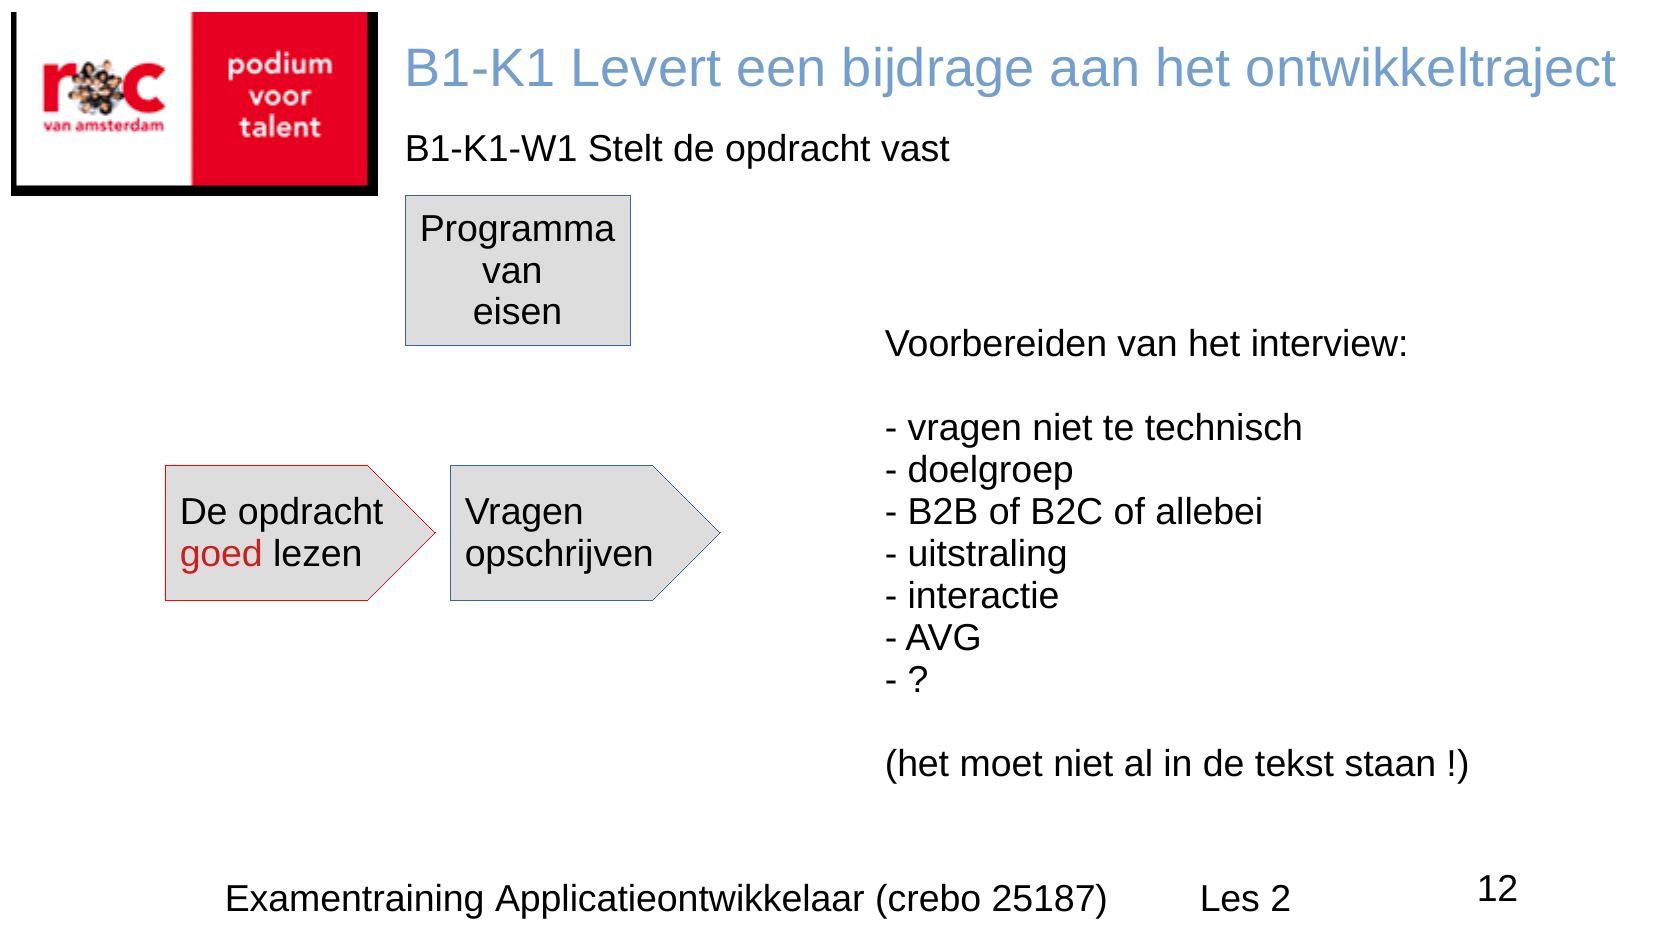

B1-K1 Levert een bijdrage aan het ontwikkeltraject
B1-K1-W1 Stelt de opdracht vast
Programma
van
eisen
Voorbereiden van het interview:
- vragen niet te technisch
- doelgroep
- B2B of B2C of allebei
- uitstraling
- interactie
- AVG
- ?
(het moet niet al in de tekst staan !)
De opdracht
goed lezen
Vragen
opschrijven
Examentraining Applicatieontwikkelaar (crebo 25187)
Les 2